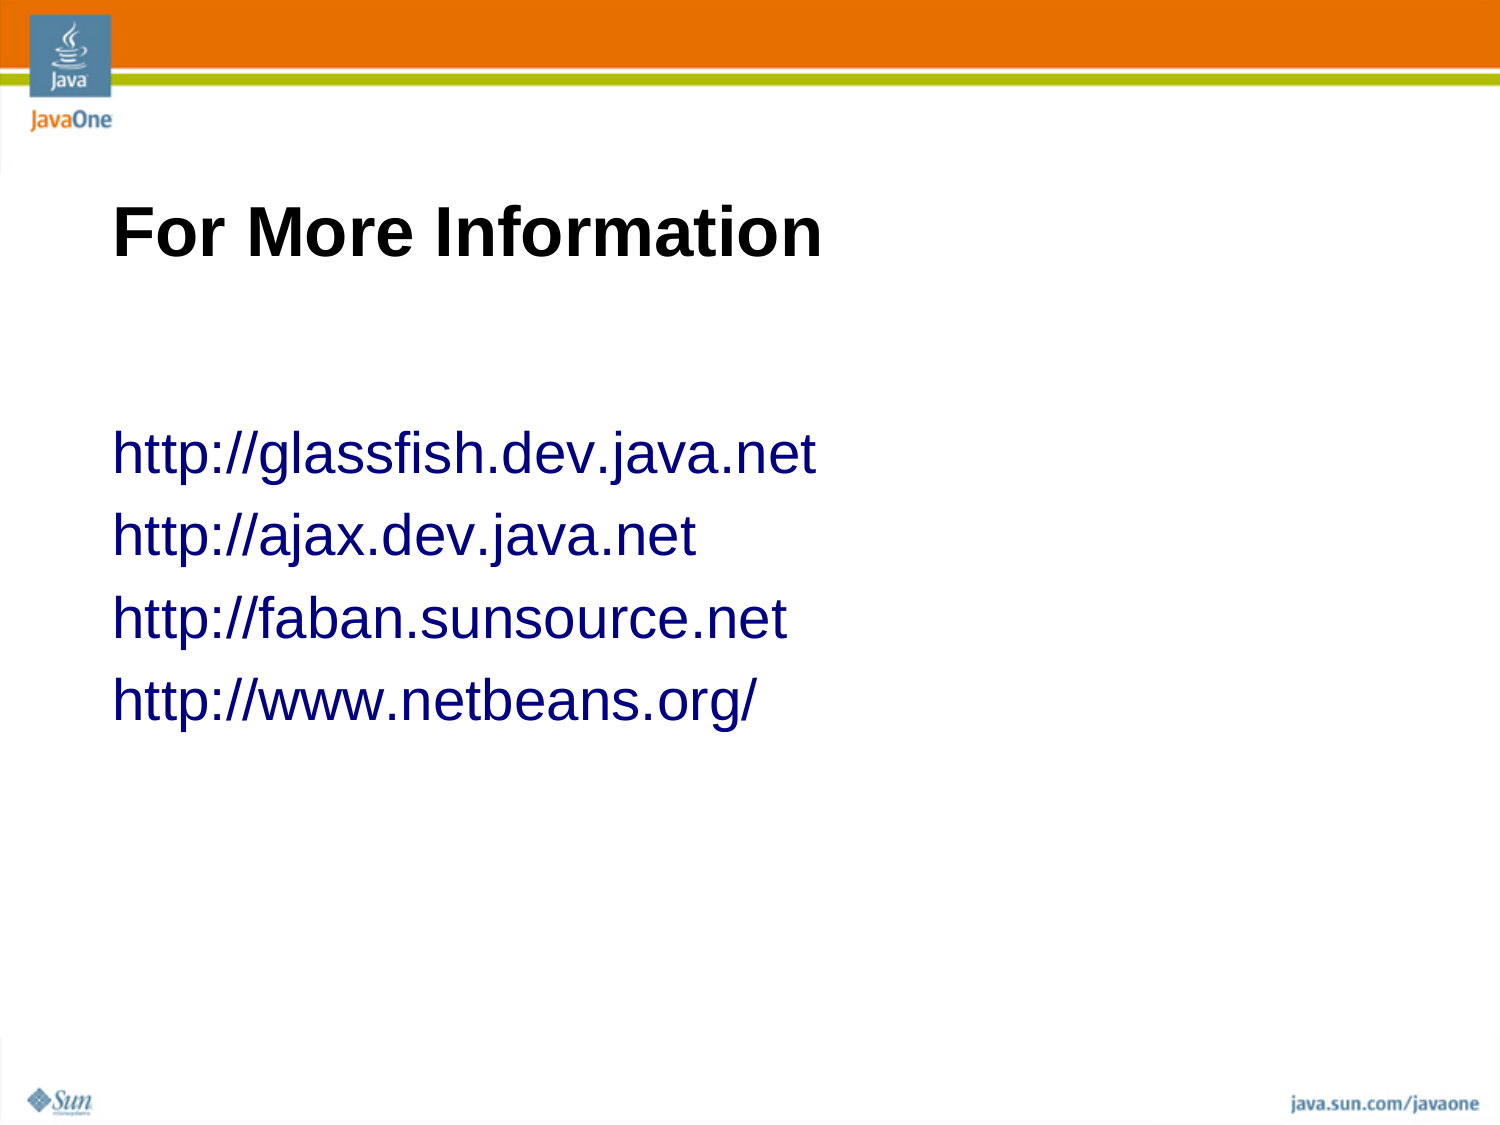

# For More Information
http://glassfish.dev.java.net
http://ajax.dev.java.net
http://faban.sunsource.net
http://www.netbeans.org/